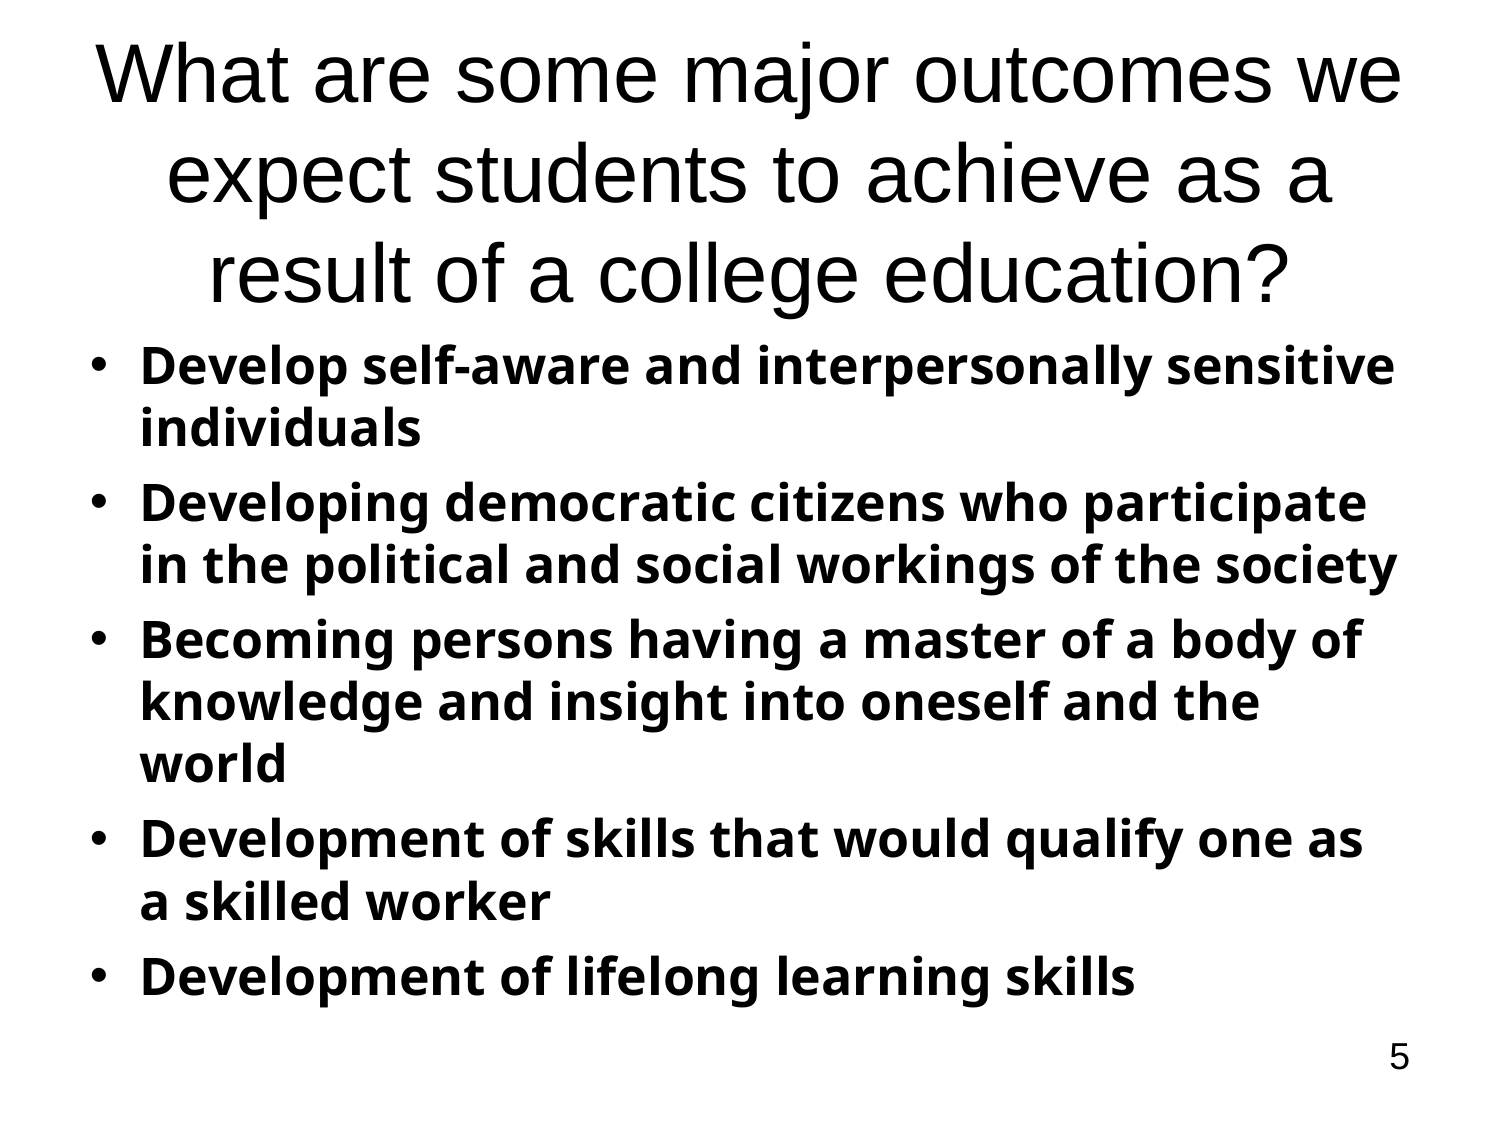

# What are some major outcomes we expect students to achieve as a result of a college education?
Develop self-aware and interpersonally sensitive individuals
Developing democratic citizens who participate in the political and social workings of the society
Becoming persons having a master of a body of knowledge and insight into oneself and the world
Development of skills that would qualify one as a skilled worker
Development of lifelong learning skills
5